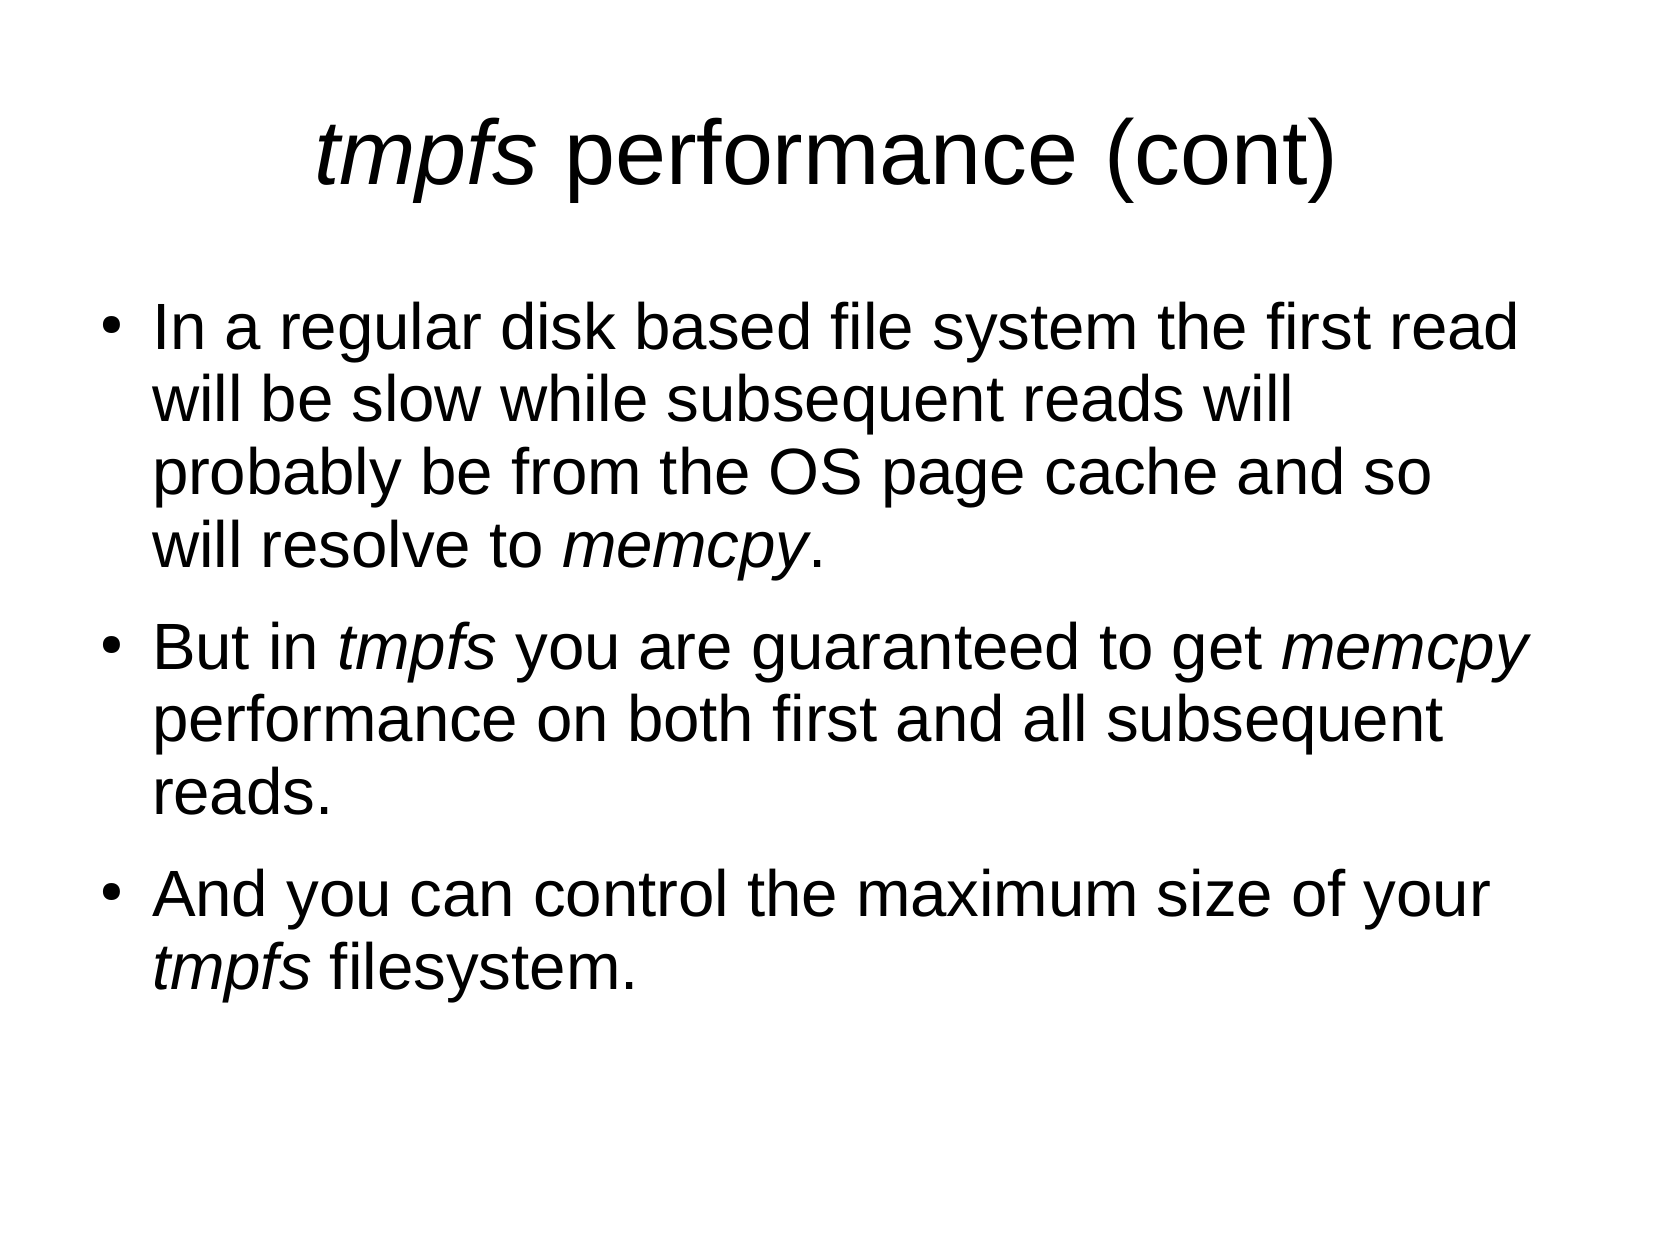

# tmpfs performance (cont)
In a regular disk based file system the first read will be slow while subsequent reads will probably be from the OS page cache and so will resolve to memcpy.
But in tmpfs you are guaranteed to get memcpy performance on both first and all subsequent reads.
And you can control the maximum size of your tmpfs filesystem.